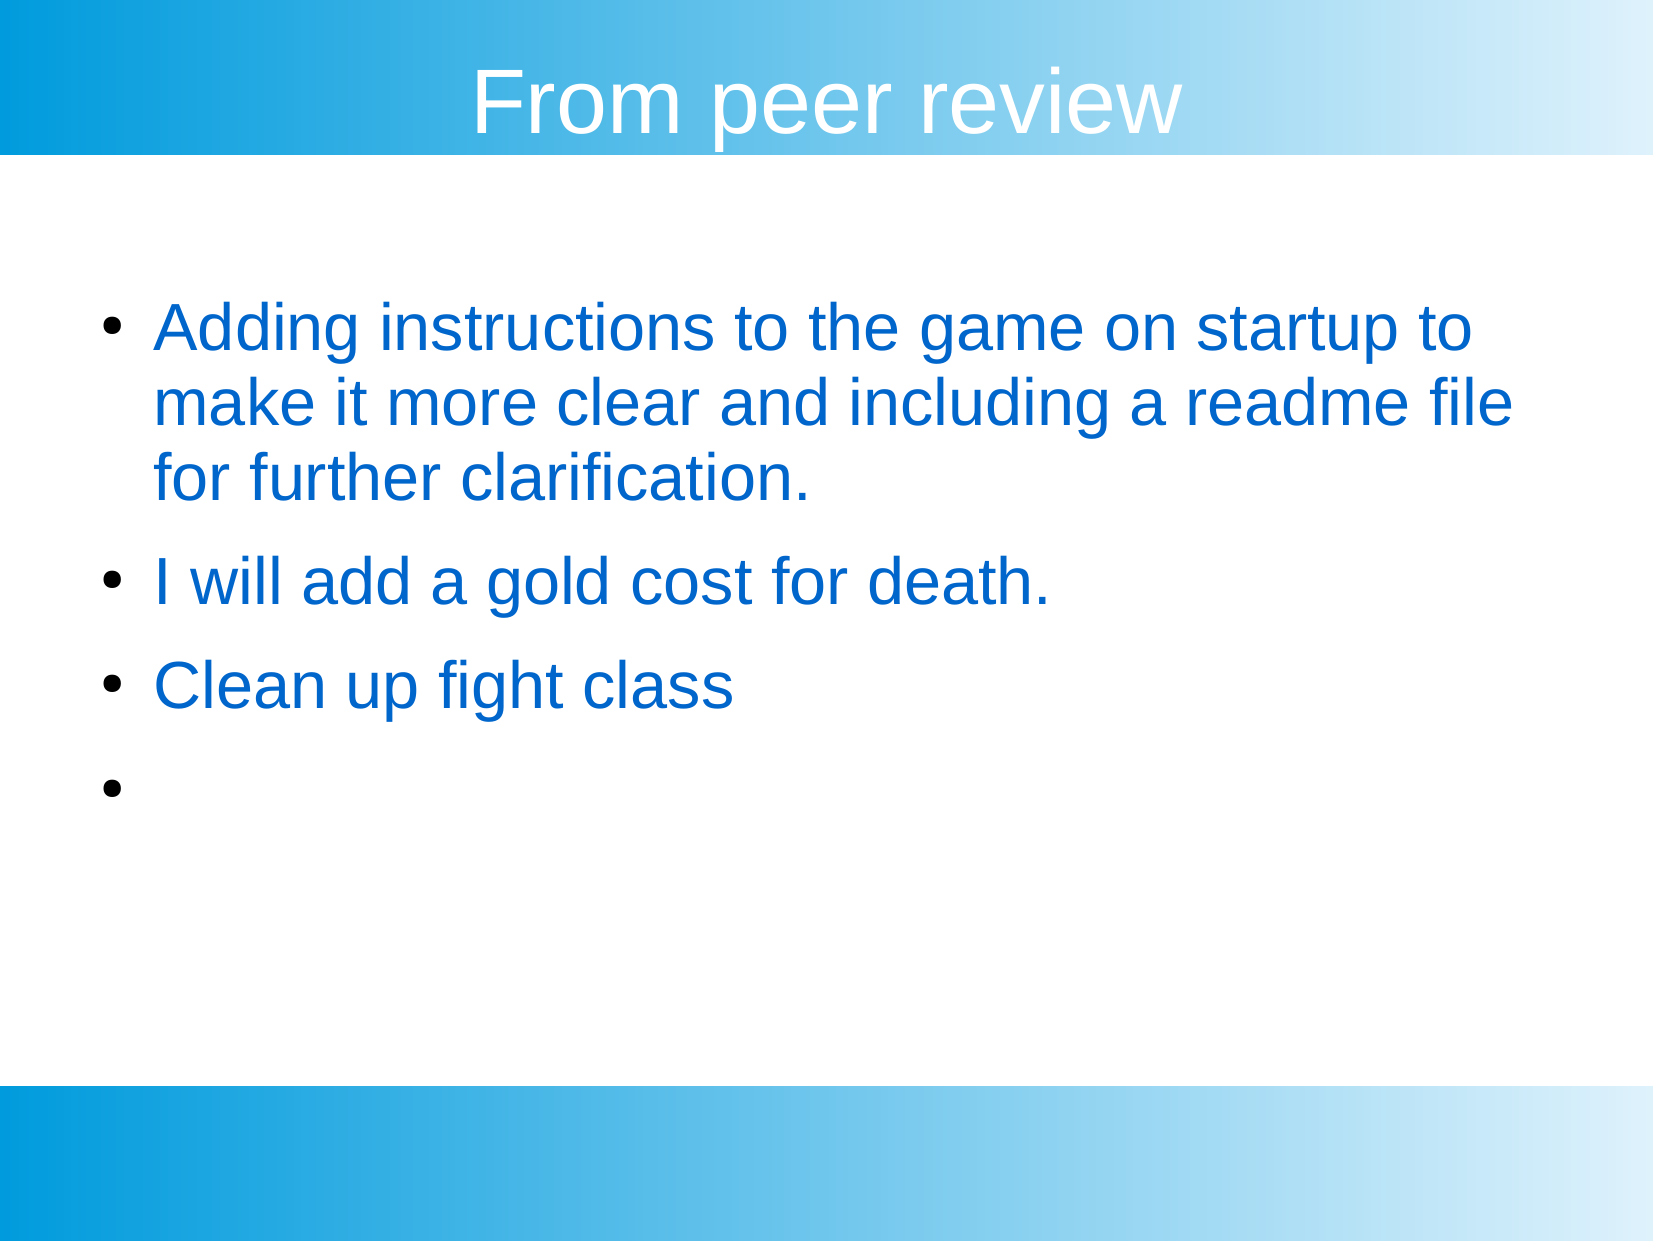

# From peer review
Adding instructions to the game on startup to make it more clear and including a readme file for further clarification.
I will add a gold cost for death.
Clean up fight class